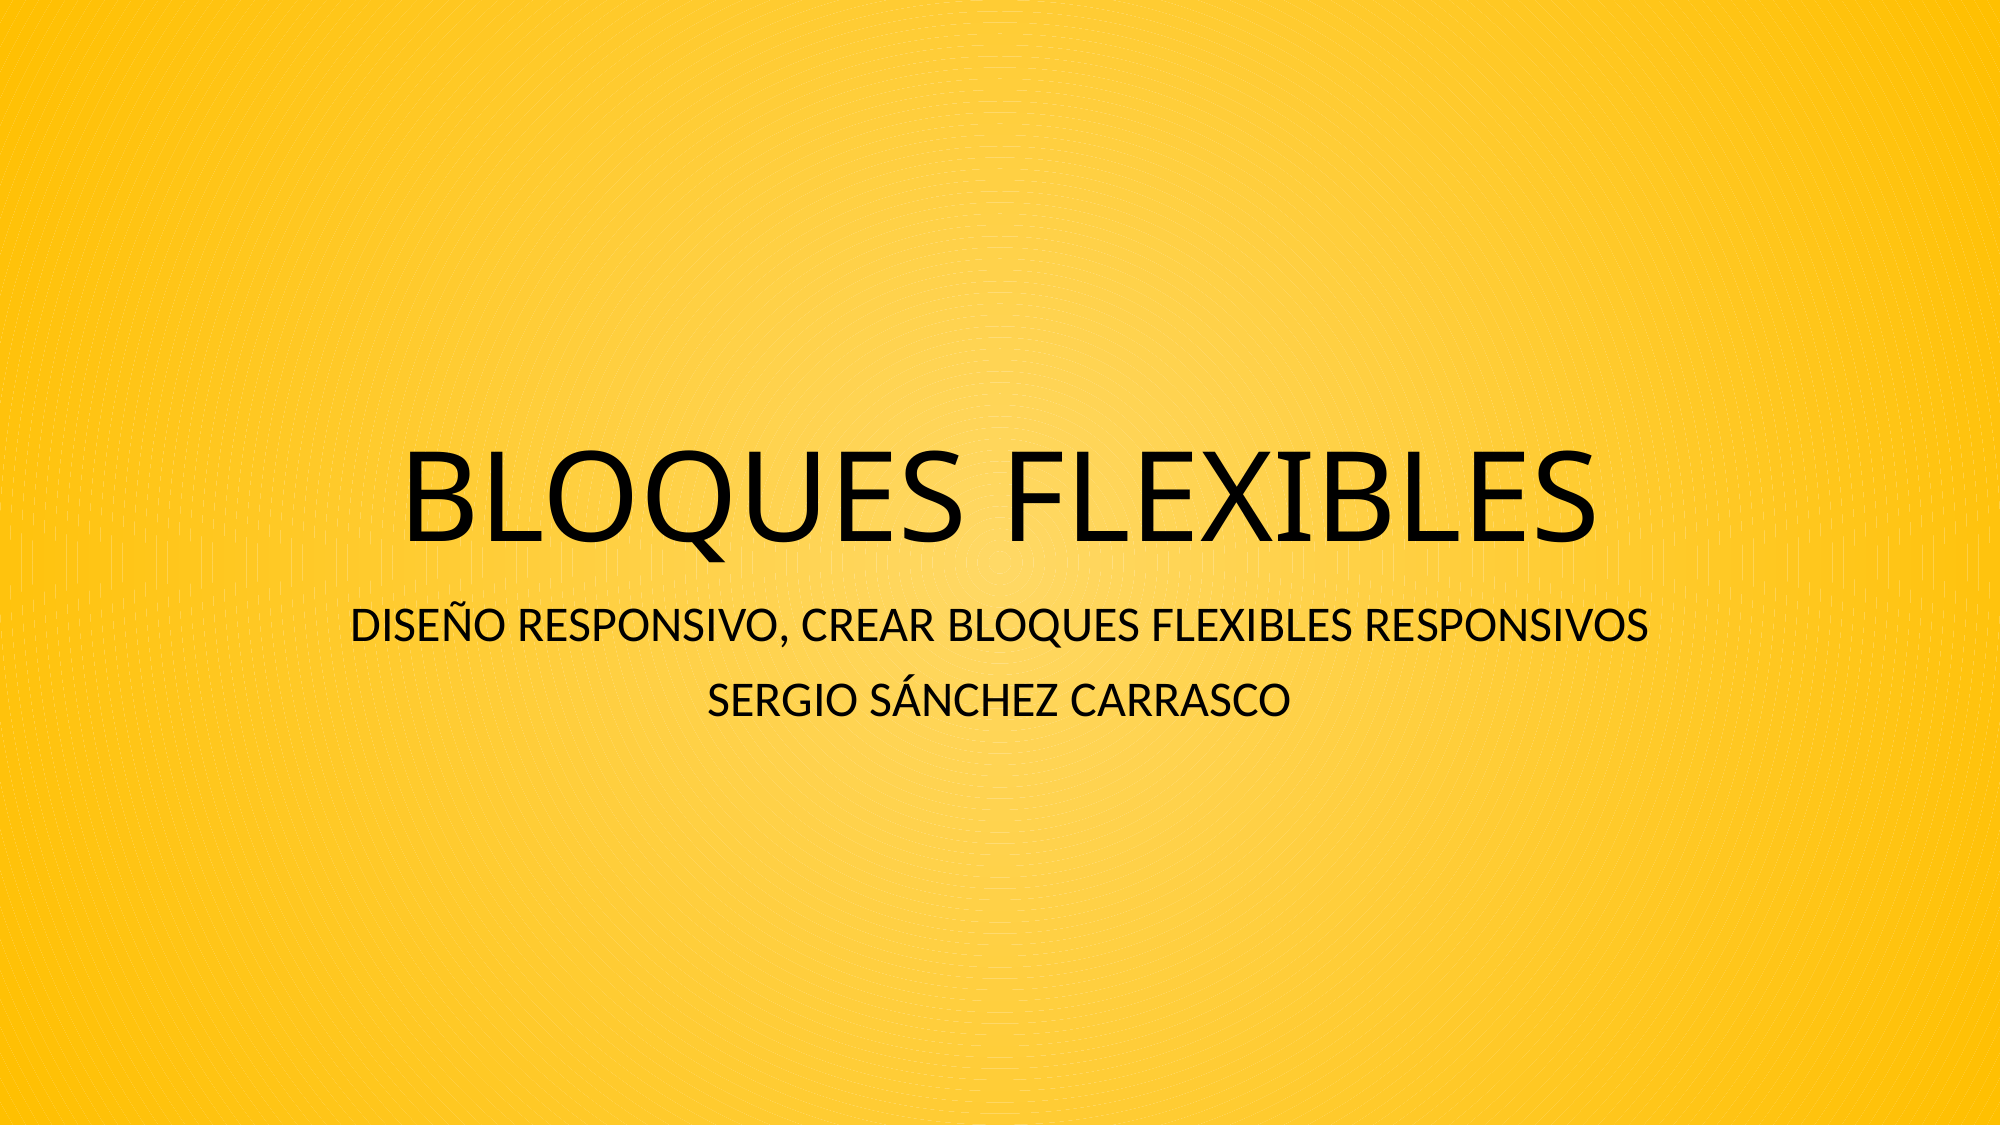

# BLOQUES FLEXIBLES
DISEÑO RESPONSIVO, CREAR BLOQUES FLEXIBLES RESPONSIVOS
SERGIO SÁNCHEZ CARRASCO